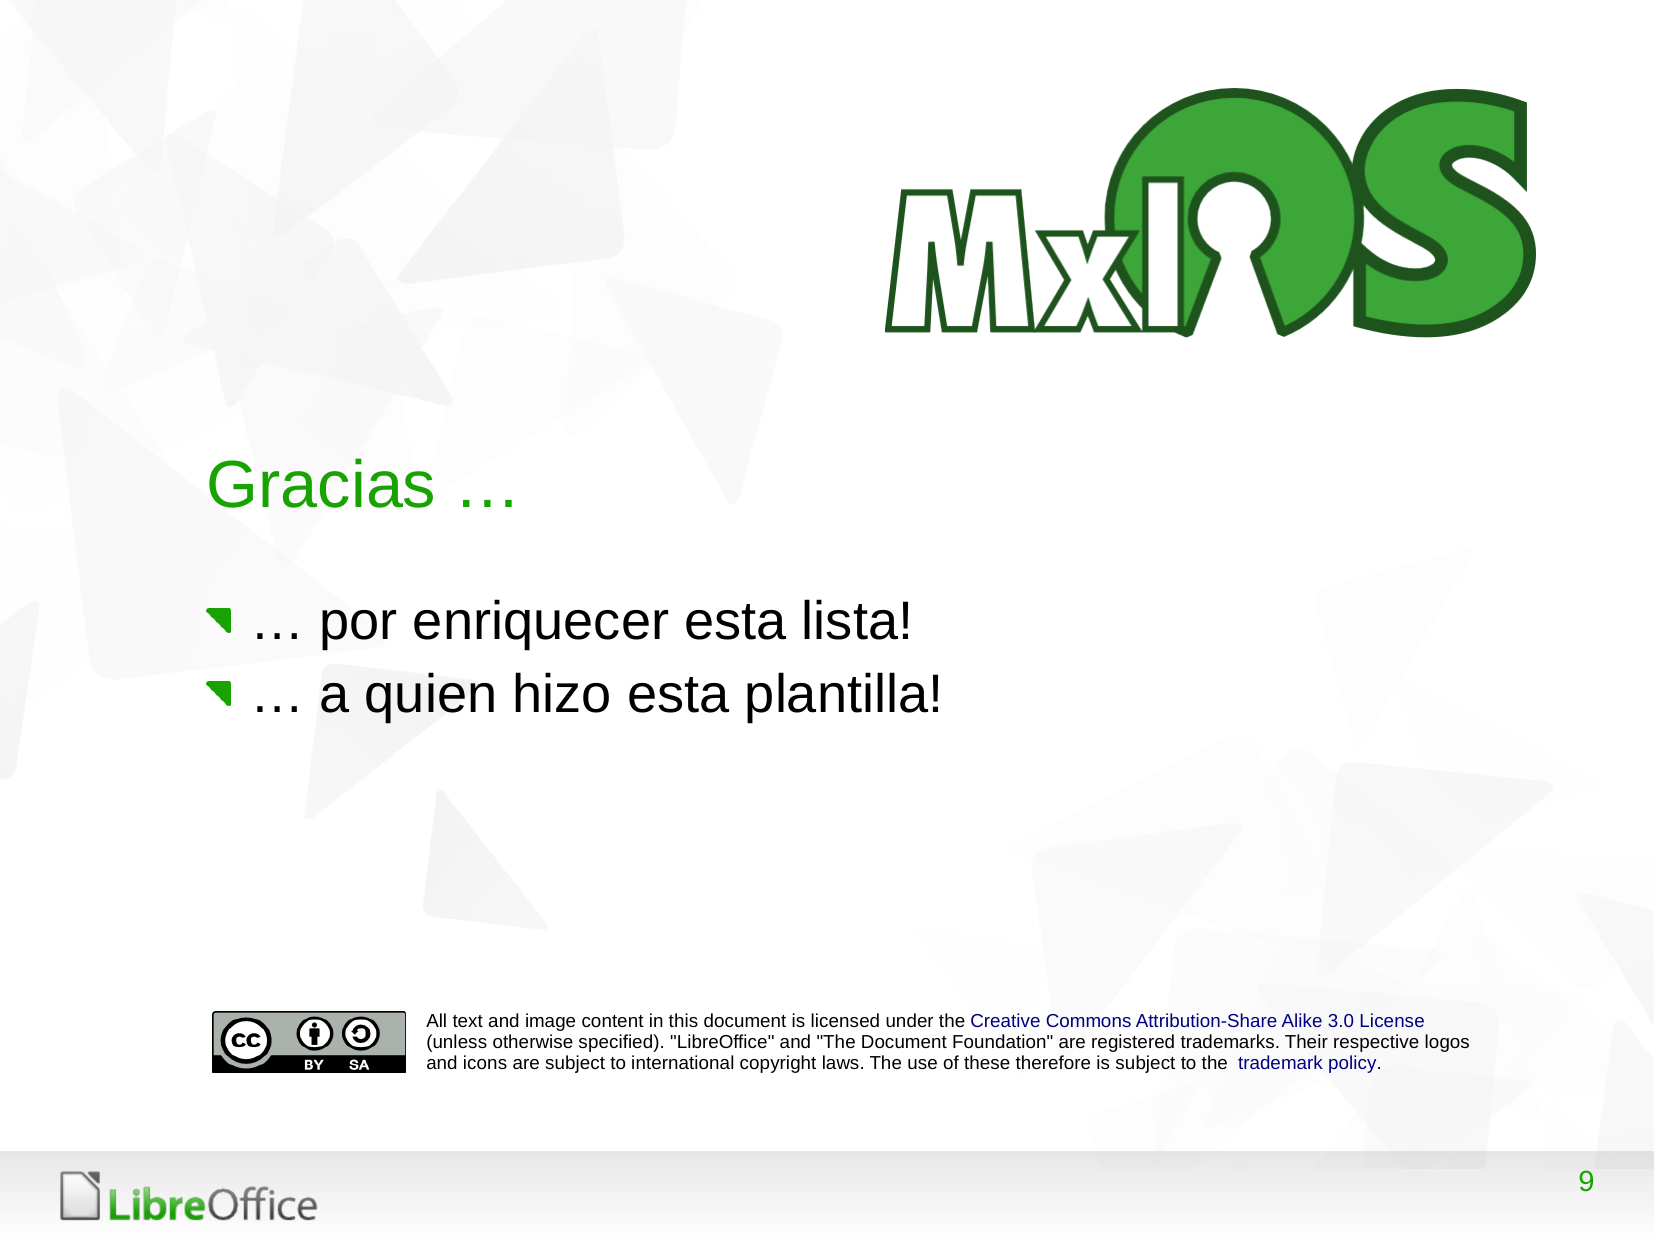

# Gracias …
… por enriquecer esta lista!
… a quien hizo esta plantilla!
9